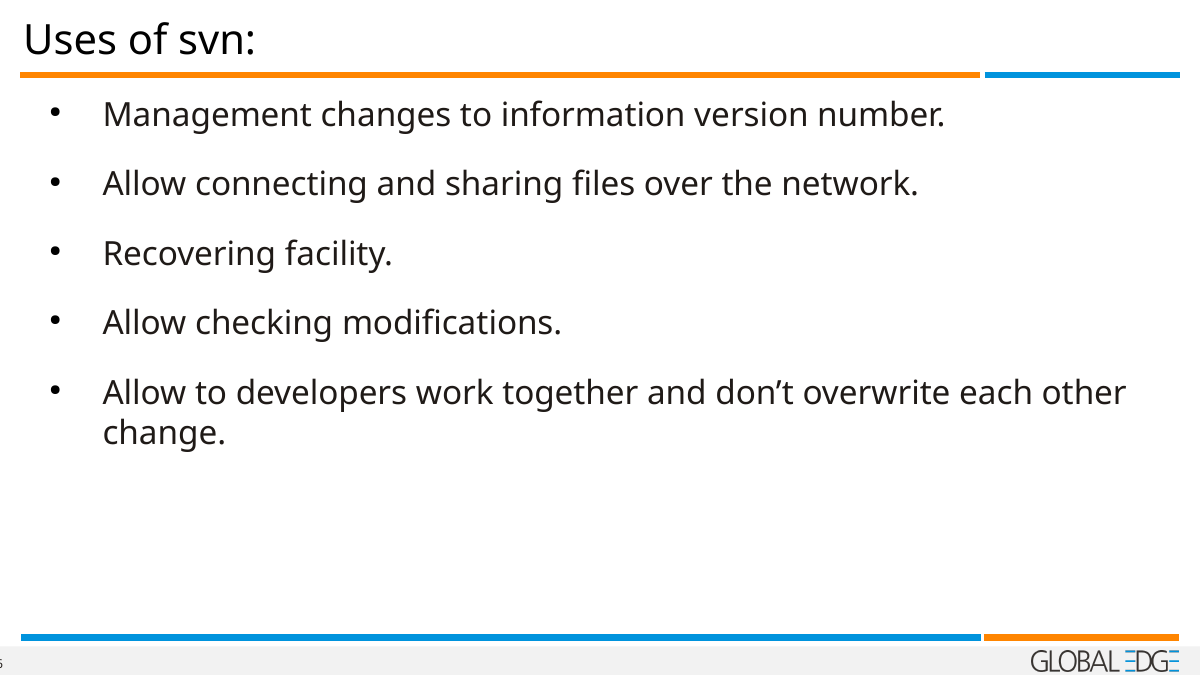

# Uses of svn:
Management changes to information version number.
Allow connecting and sharing files over the network.
Recovering facility.
Allow checking modifications.
Allow to developers work together and don’t overwrite each other change.